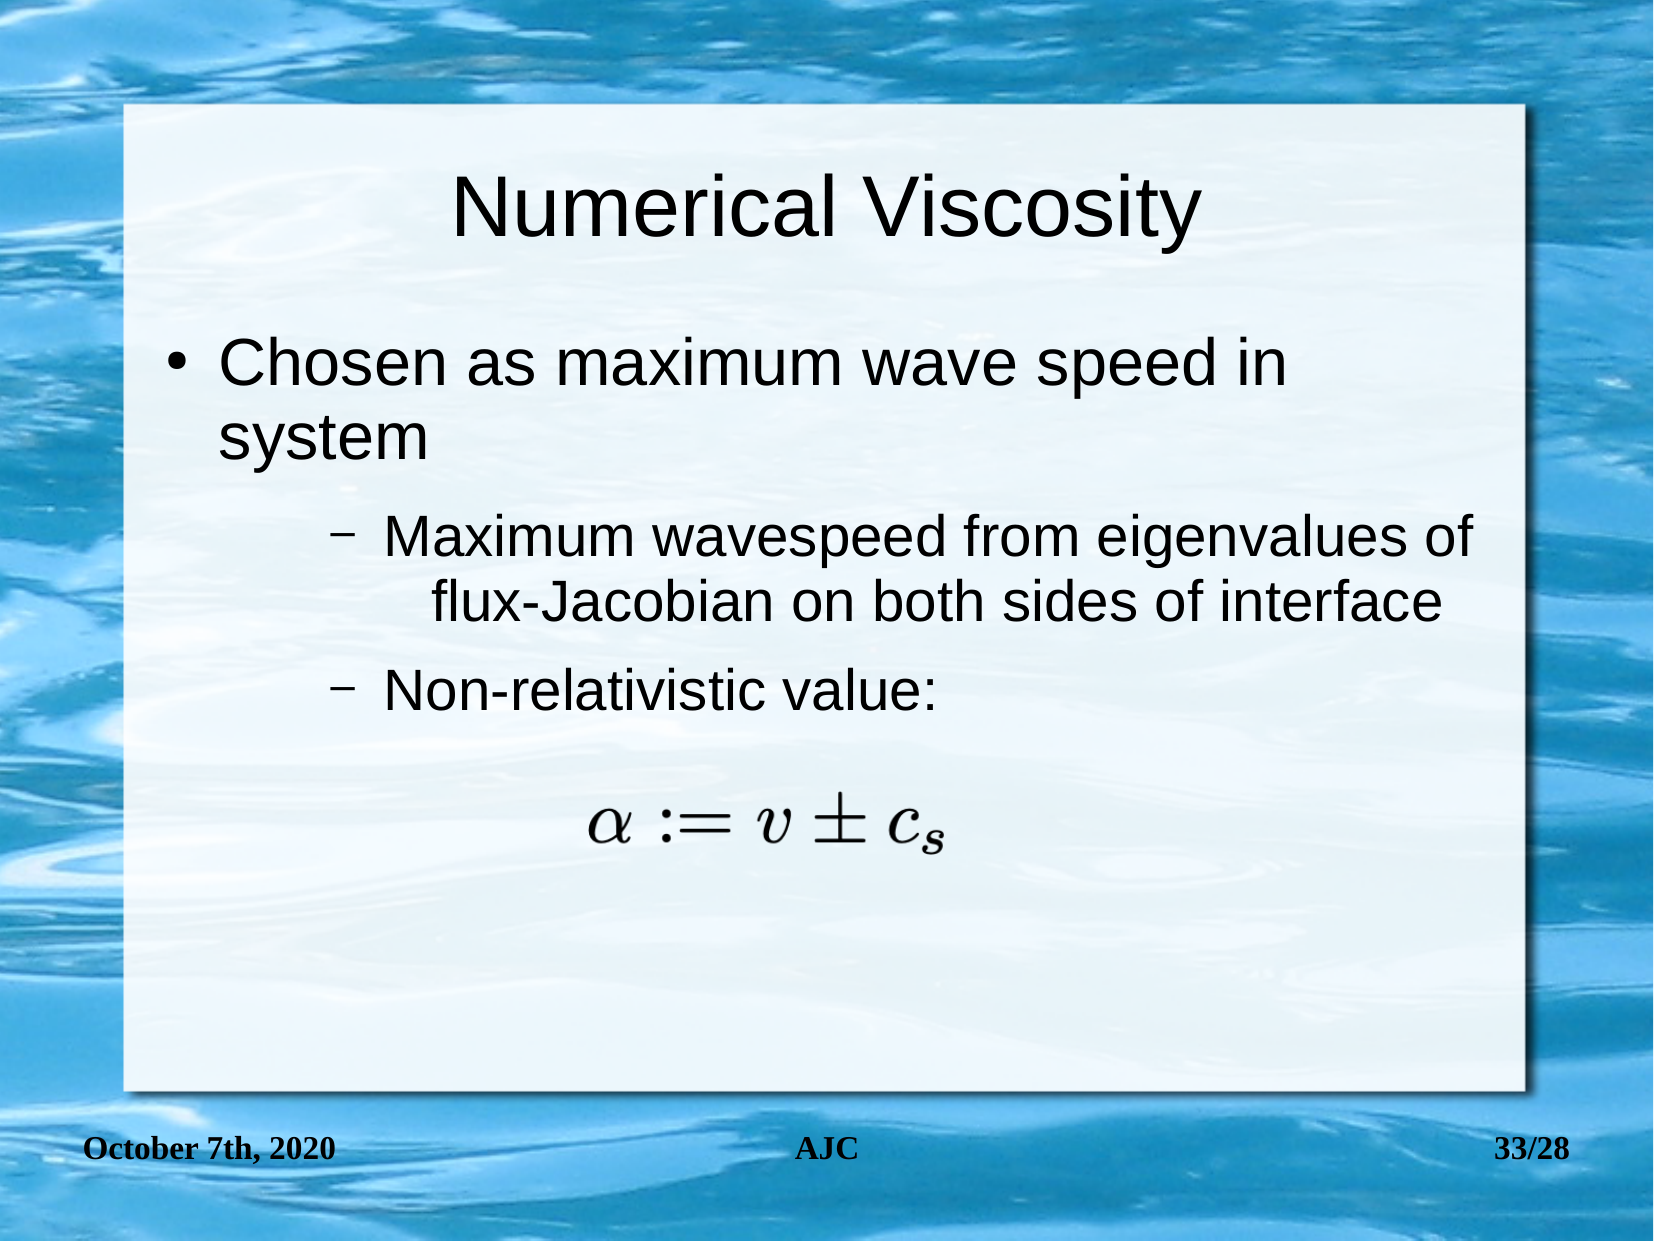

# Numerical Viscosity
Chosen as maximum wave speed in system
Maximum wavespeed from eigenvalues of flux-Jacobian on both sides of interface
Non-relativistic value:
October 7th, 2020
AJC
33